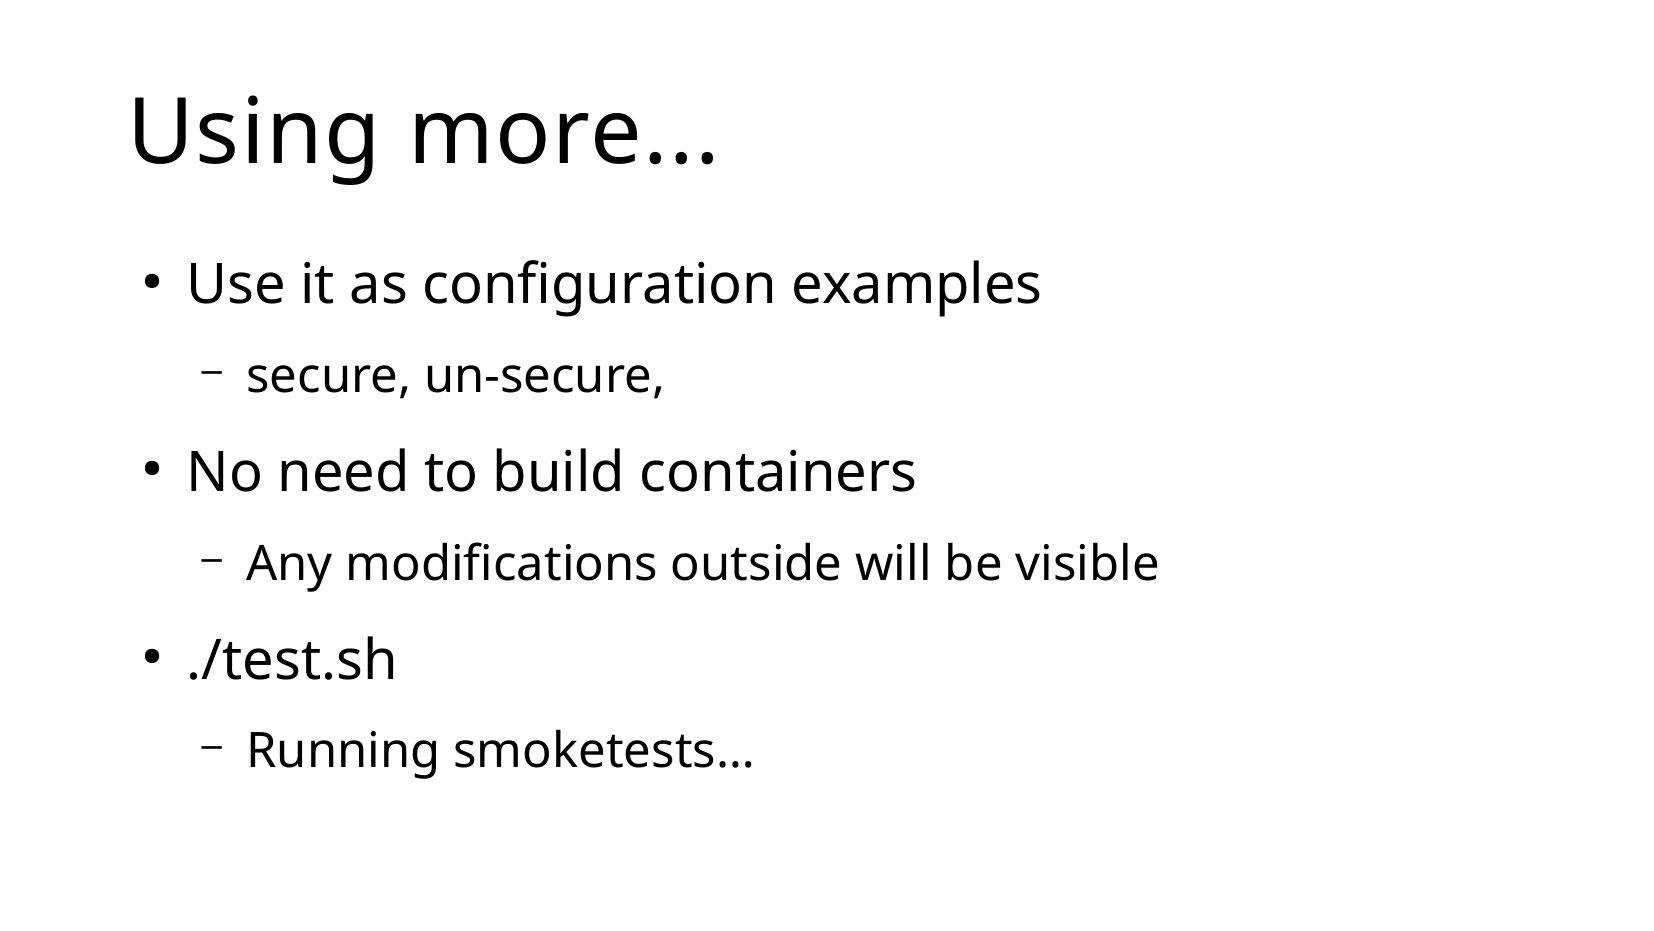

# Using more...
Use it as configuration examples
secure, un-secure,
No need to build containers
Any modifications outside will be visible
./test.sh
Running smoketests…